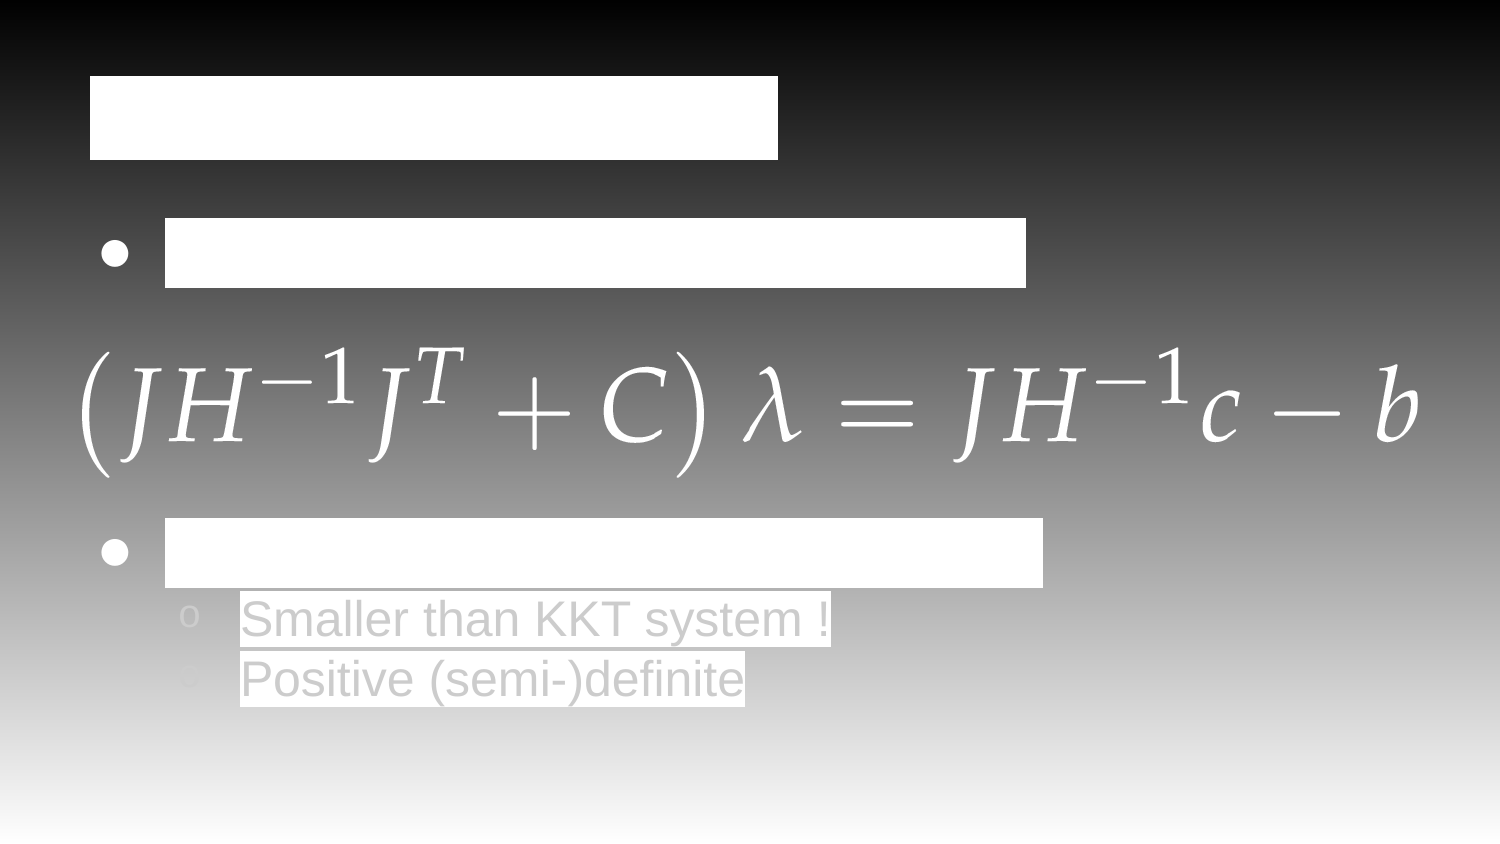

Schur Complement
# Assuming H is easily invertible:
“Regularized” constraint system
Smaller than KKT system !
Positive (semi-)definite